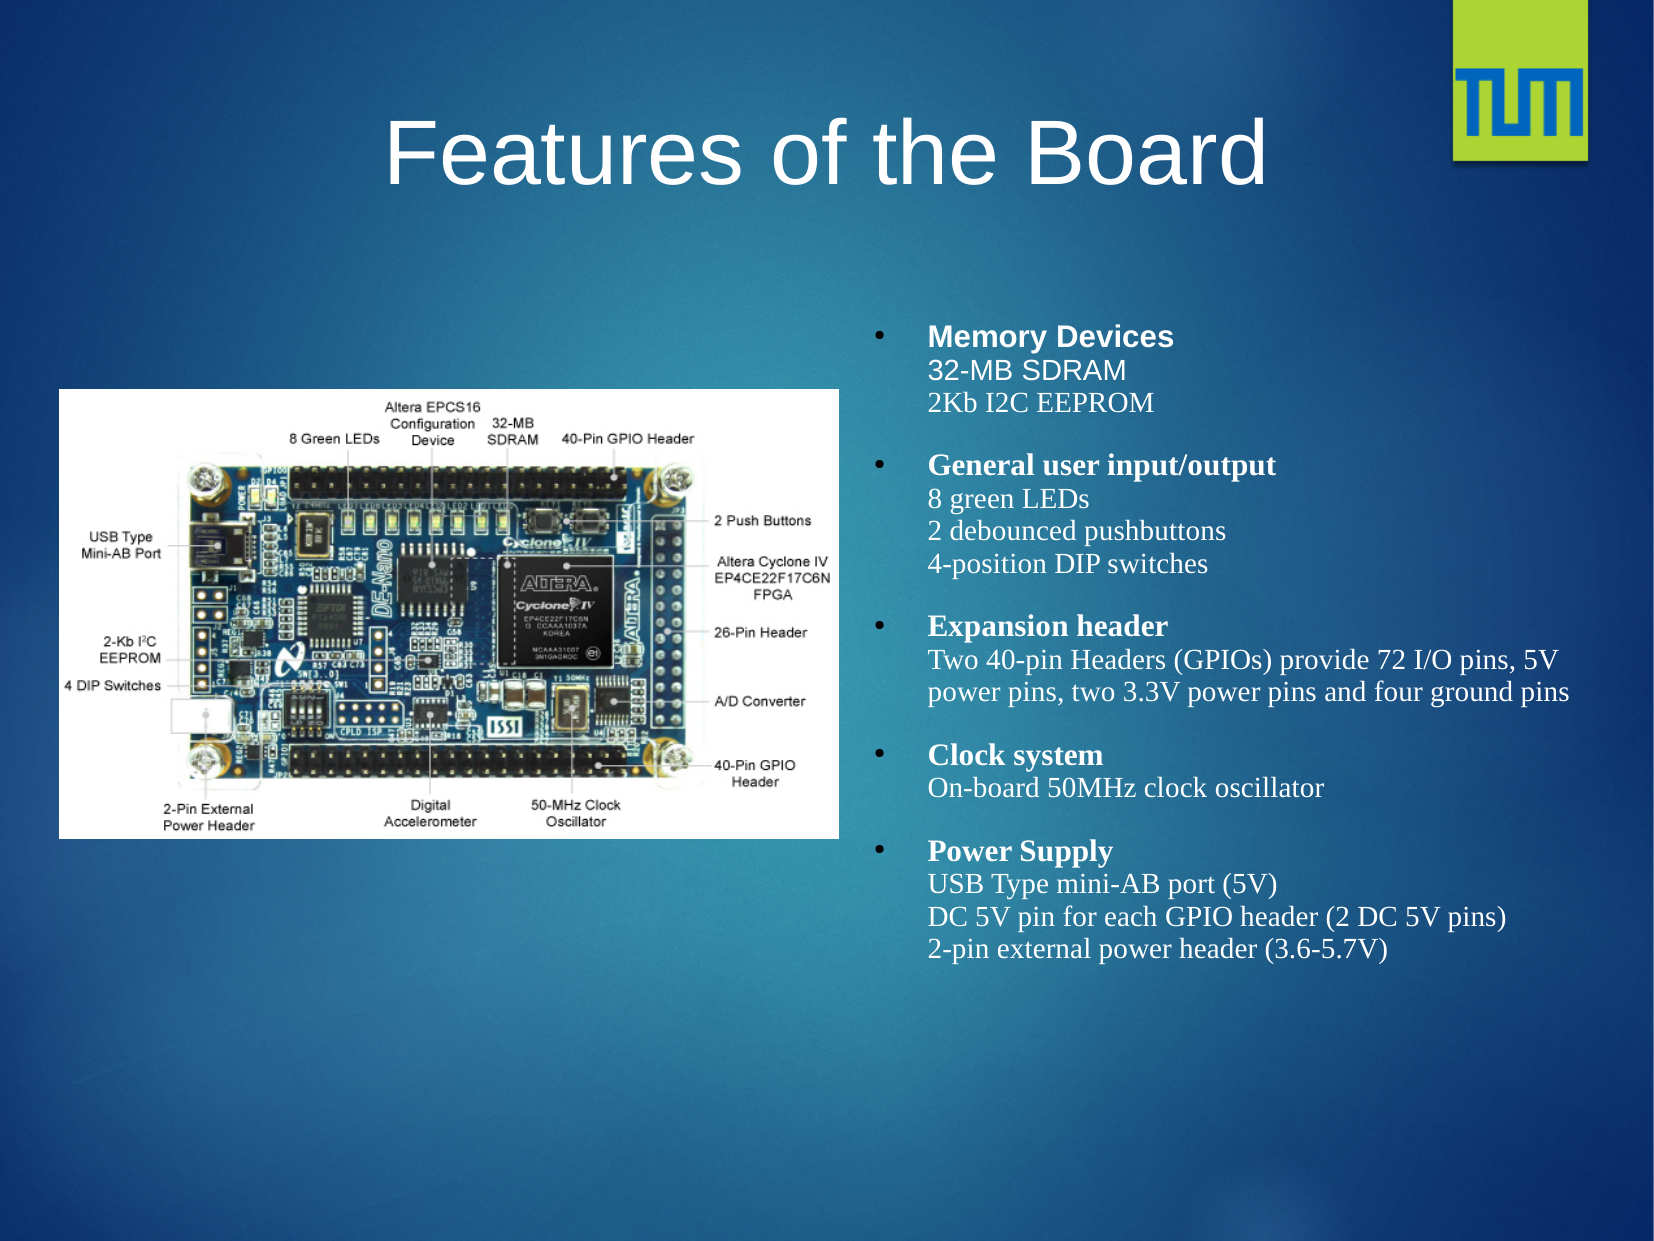

# Features of the Board
Memory Devices
32-MB SDRAM
2Kb I2C EEPROM
General user input/output
8 green LEDs
2 debounced pushbuttons
4-position DIP switches
Expansion header
Two 40-pin Headers (GPIOs) provide 72 I/O pins, 5V power pins, two 3.3V power pins and four ground pins
Clock system
On-board 50MHz clock oscillator
Power Supply
USB Type mini-AB port (5V)
DC 5V pin for each GPIO header (2 DC 5V pins)
2-pin external power header (3.6-5.7V)